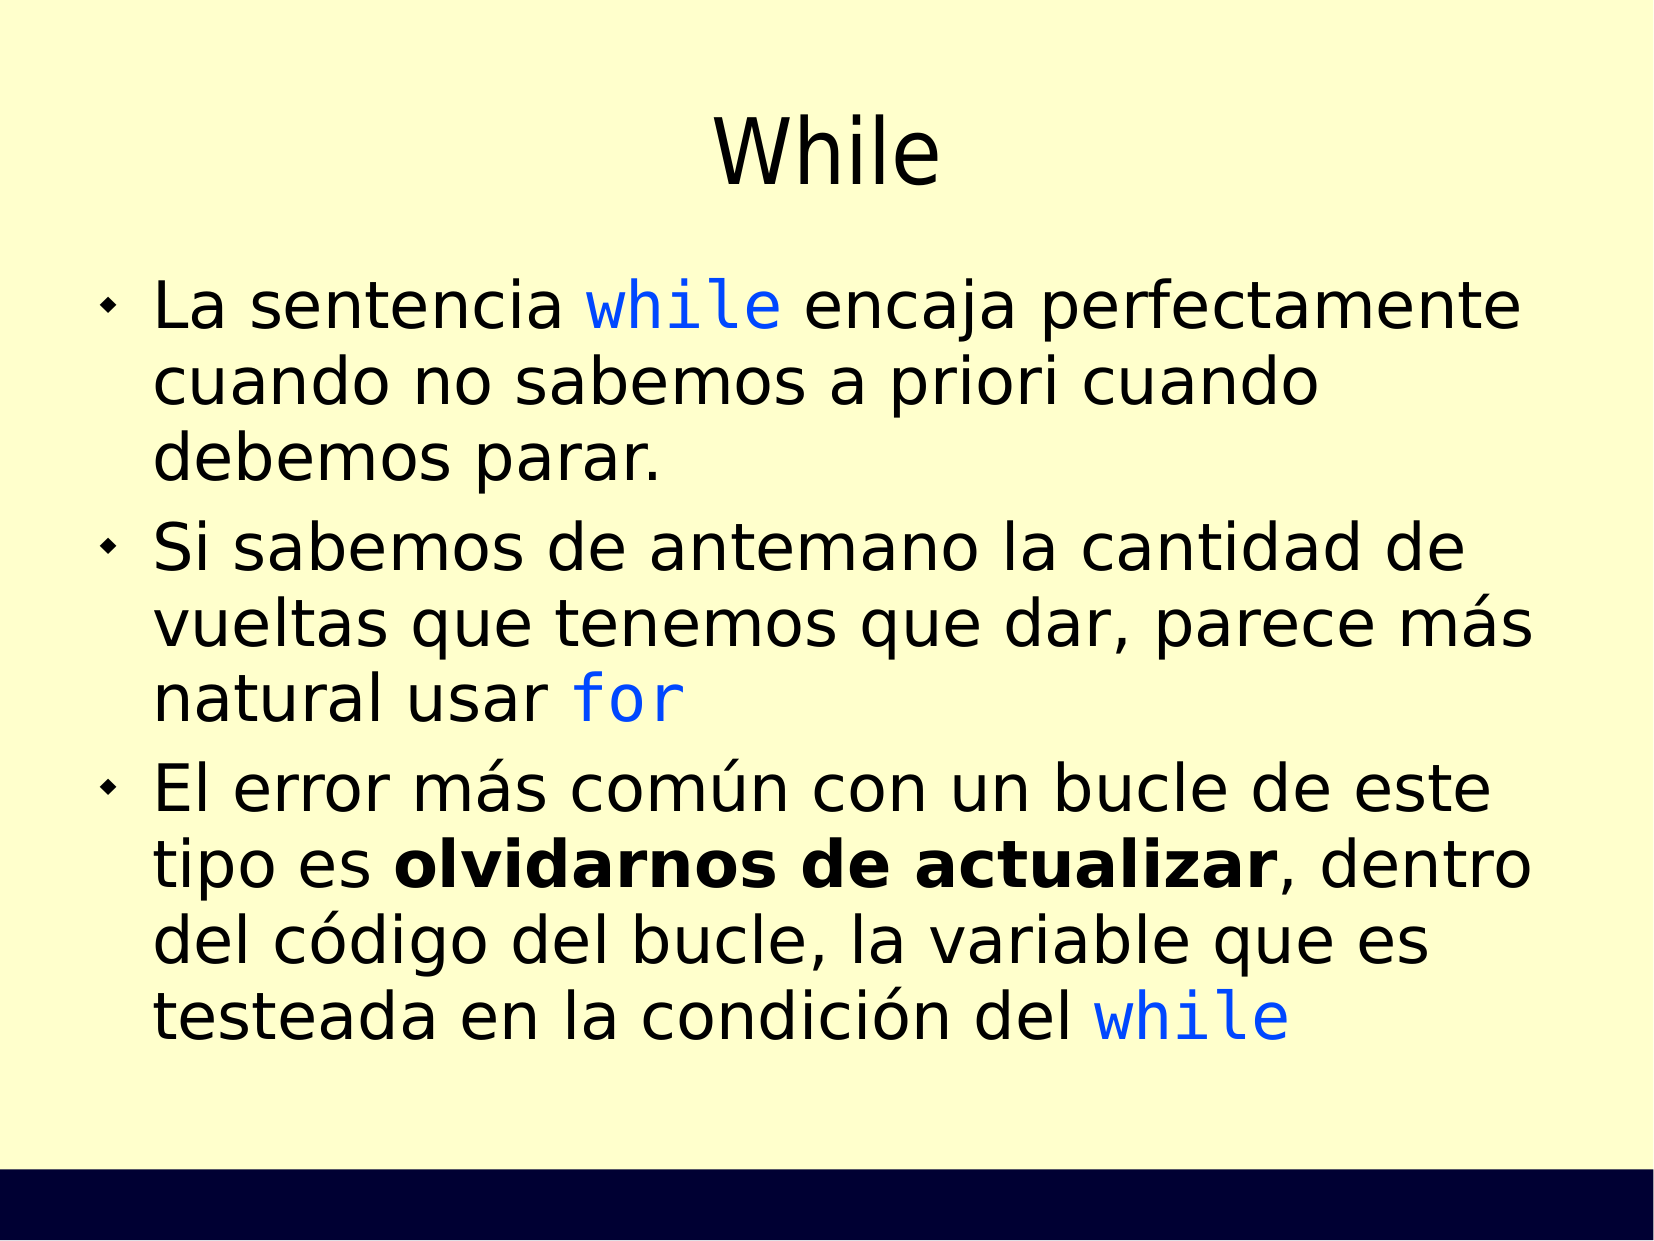

# While
La sentencia while encaja perfectamente cuando no sabemos a priori cuando debemos parar.
Si sabemos de antemano la cantidad de vueltas que tenemos que dar, parece más natural usar for
El error más común con un bucle de este tipo es olvidarnos de actualizar, dentro del código del bucle, la variable que es testeada en la condición del while